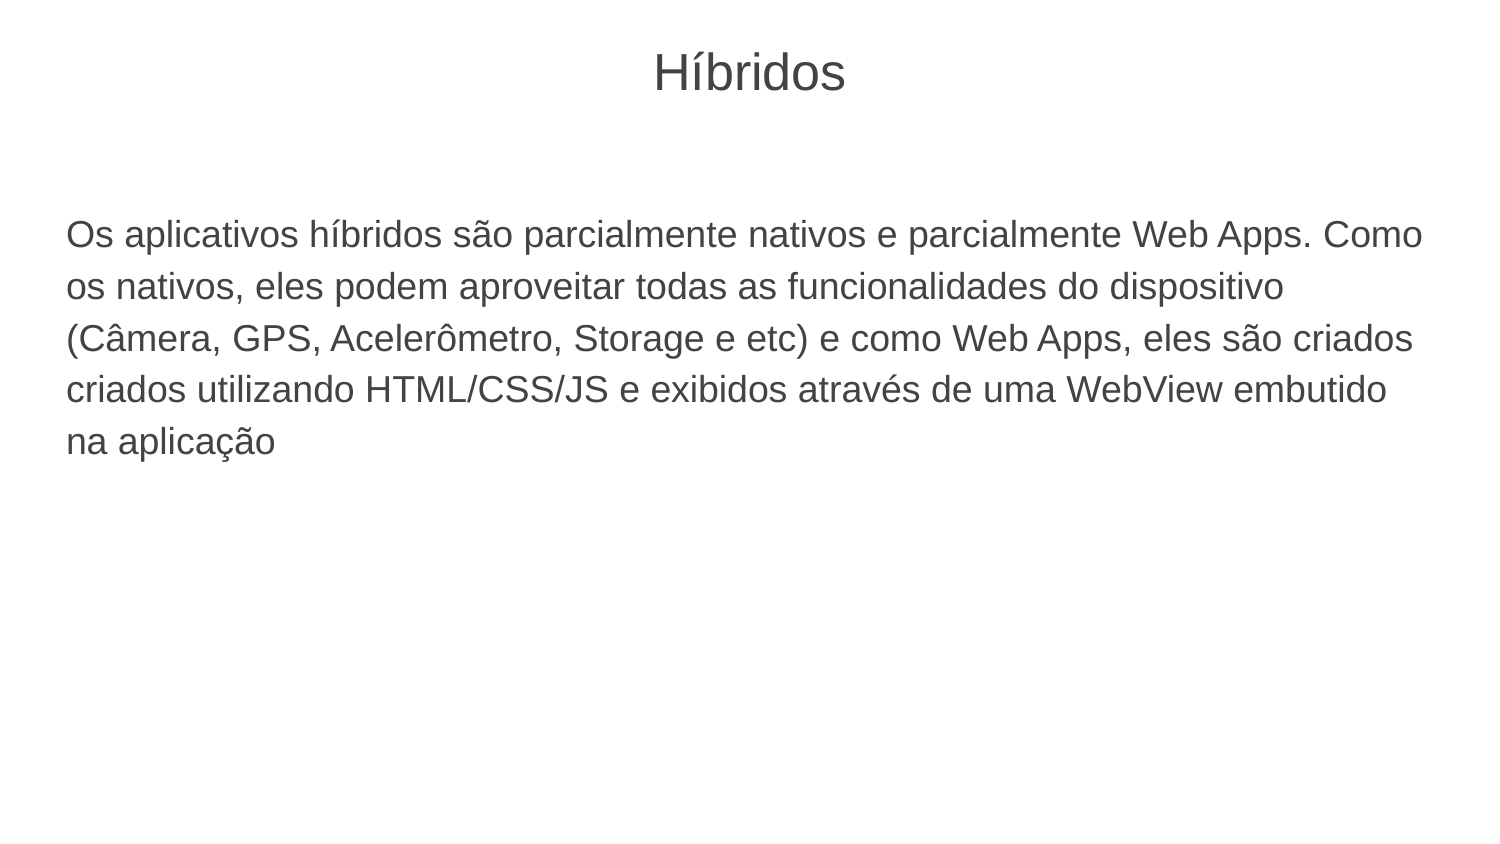

Híbridos
# Os aplicativos híbridos são parcialmente nativos e parcialmente Web Apps. Como os nativos, eles podem aproveitar todas as funcionalidades do dispositivo (Câmera, GPS, Acelerômetro, Storage e etc) e como Web Apps, eles são criados criados utilizando HTML/CSS/JS e exibidos através de uma WebView embutido na aplicação